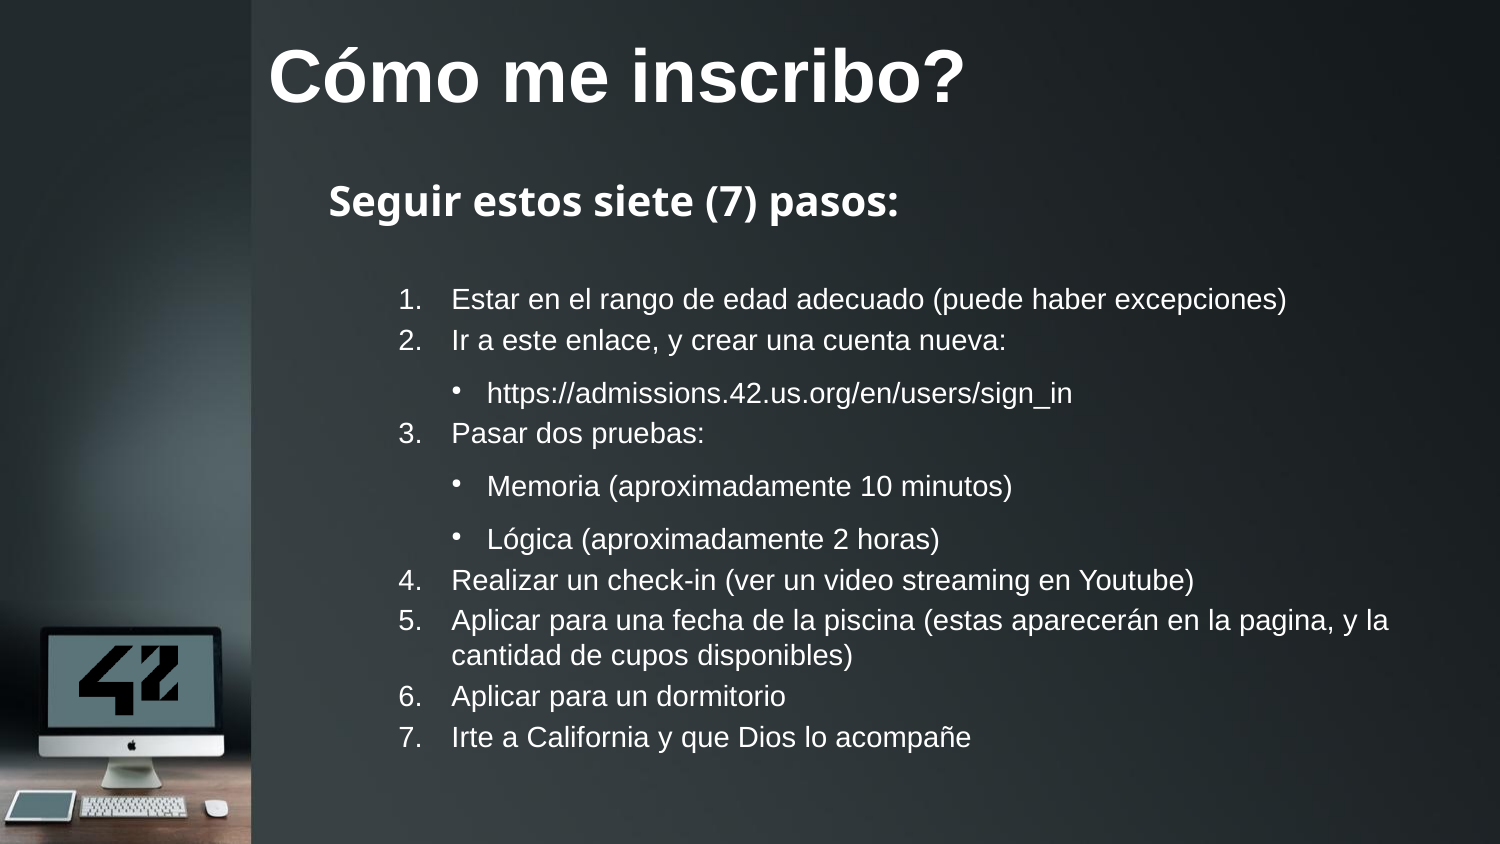

# Cómo me inscribo?
Seguir estos siete (7) pasos:
Estar en el rango de edad adecuado (puede haber excepciones)
Ir a este enlace, y crear una cuenta nueva:
https://admissions.42.us.org/en/users/sign_in
Pasar dos pruebas:
Memoria (aproximadamente 10 minutos)
Lógica (aproximadamente 2 horas)
Realizar un check-in (ver un video streaming en Youtube)
Aplicar para una fecha de la piscina (estas aparecerán en la pagina, y la
cantidad de cupos disponibles)
Aplicar para un dormitorio
Irte a California y que Dios lo acompañe